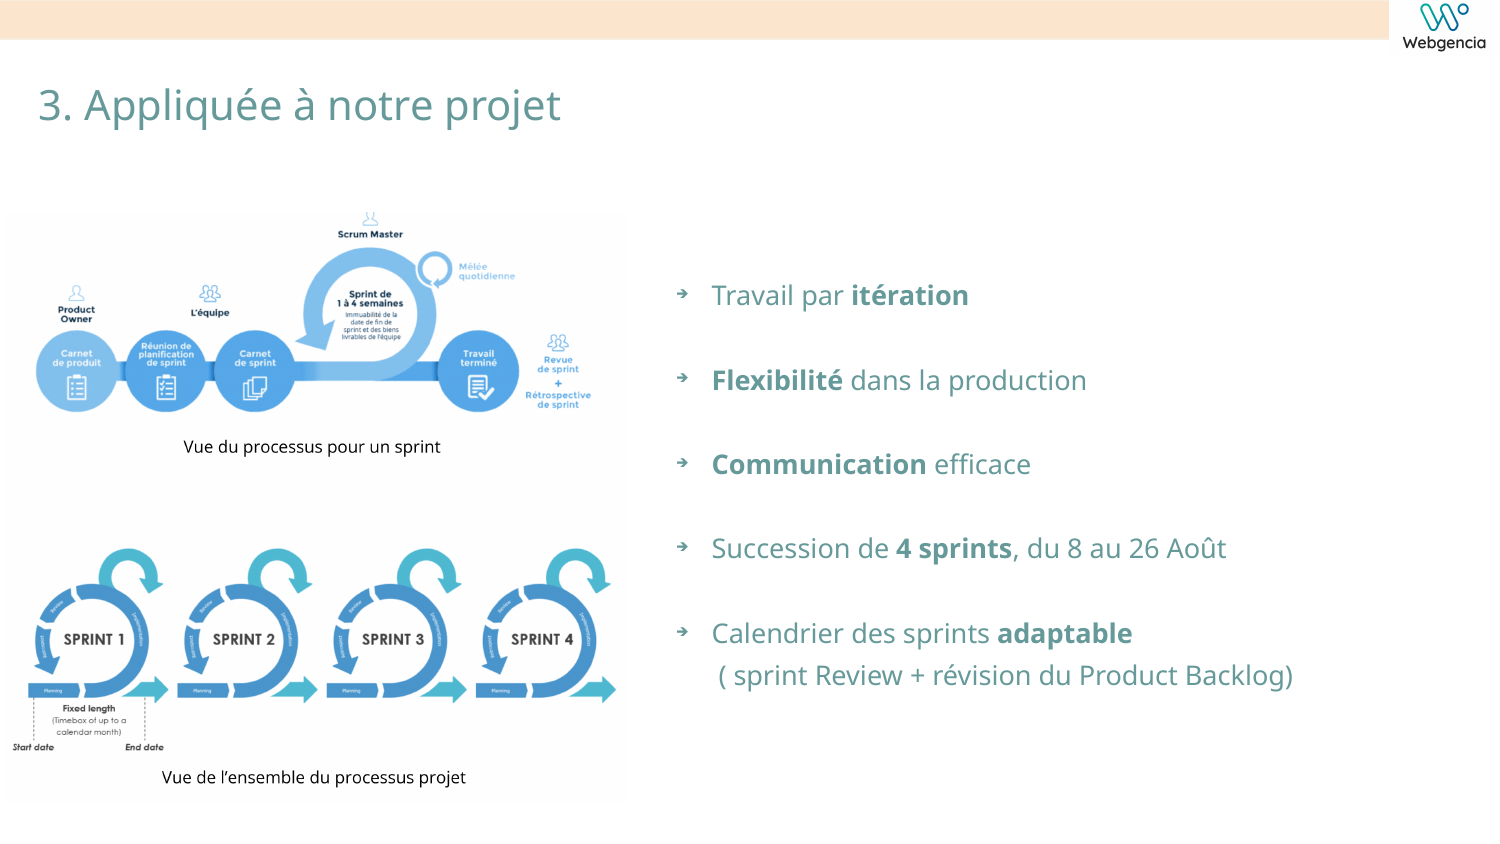

# 3. Appliquée à notre projet
Travail par itération
Flexibilité dans la production
Communication efficace
Succession de 4 sprints, du 8 au 26 Août
Calendrier des sprints adaptable
 ( sprint Review + révision du Product Backlog)